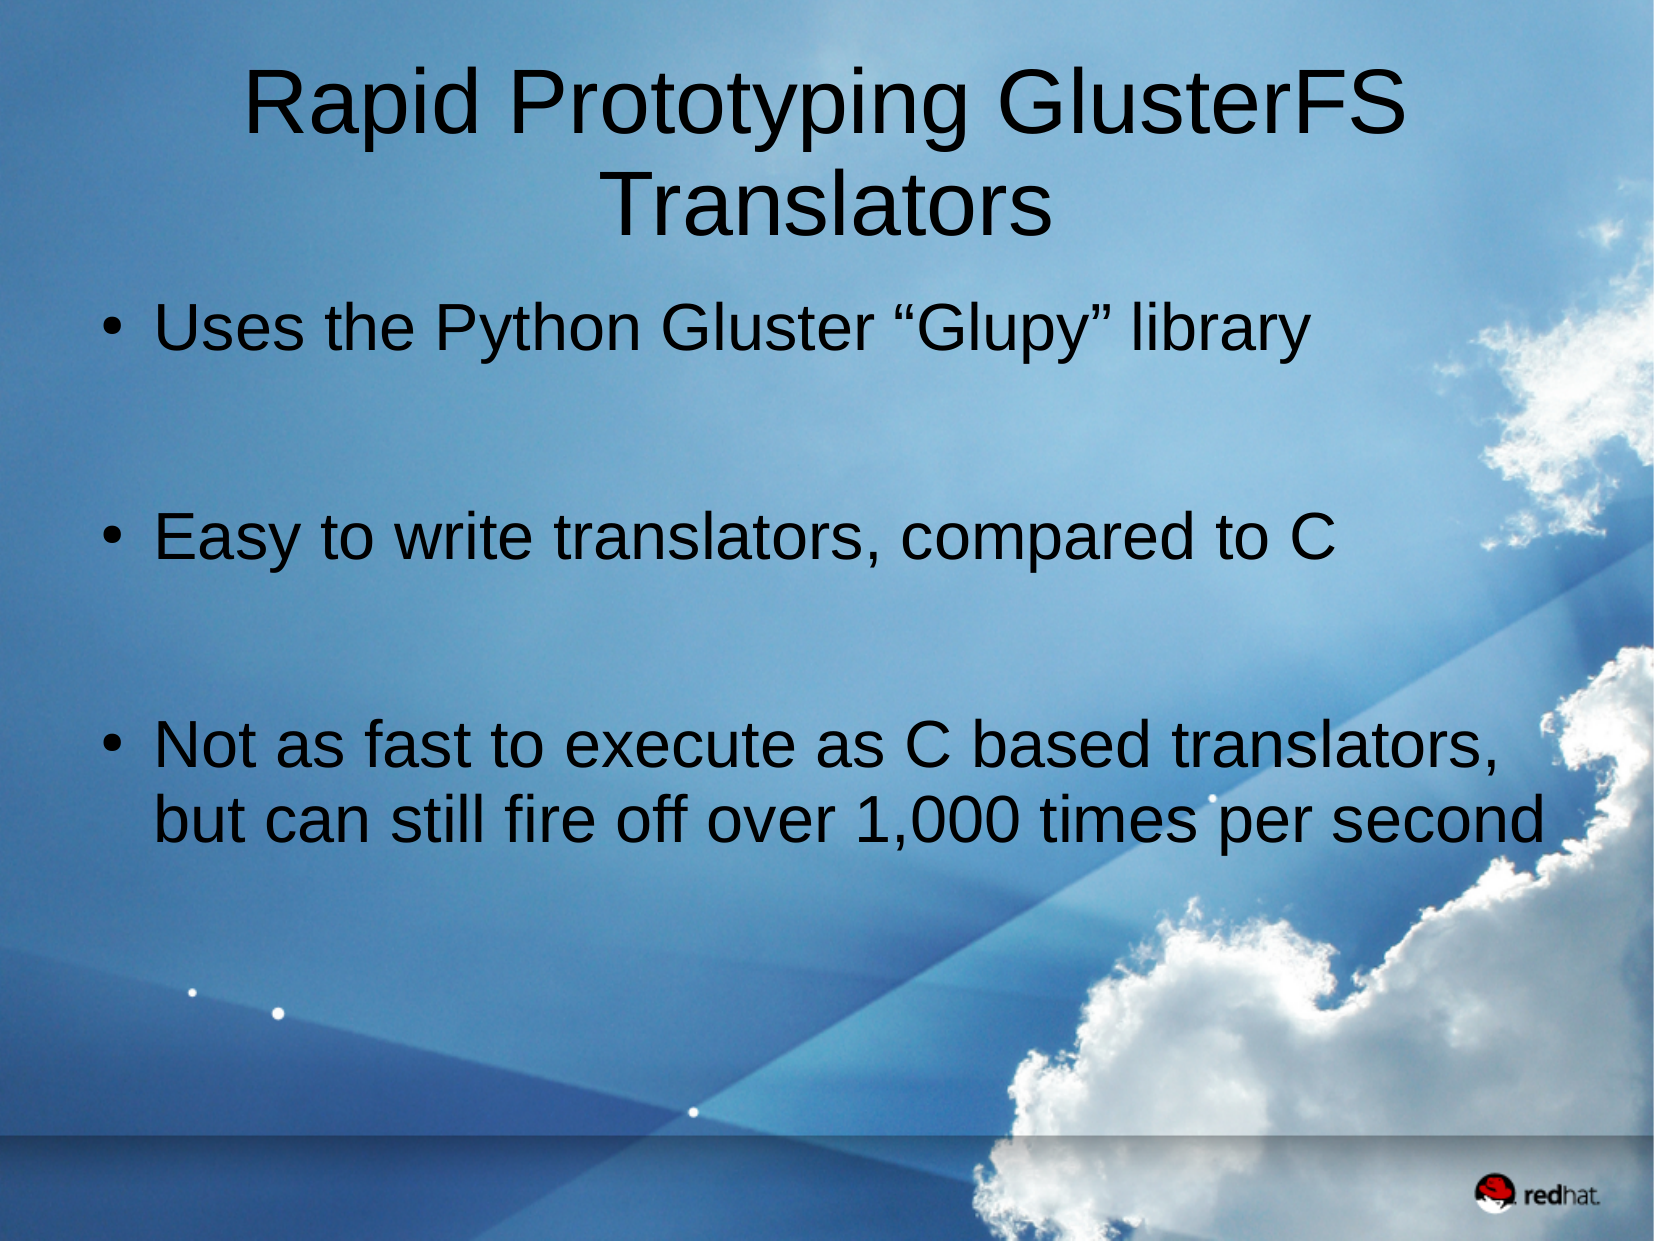

# Rapid Prototyping GlusterFS Translators
Uses the Python Gluster “Glupy” library
Easy to write translators, compared to C
Not as fast to execute as C based translators, but can still fire off over 1,000 times per second